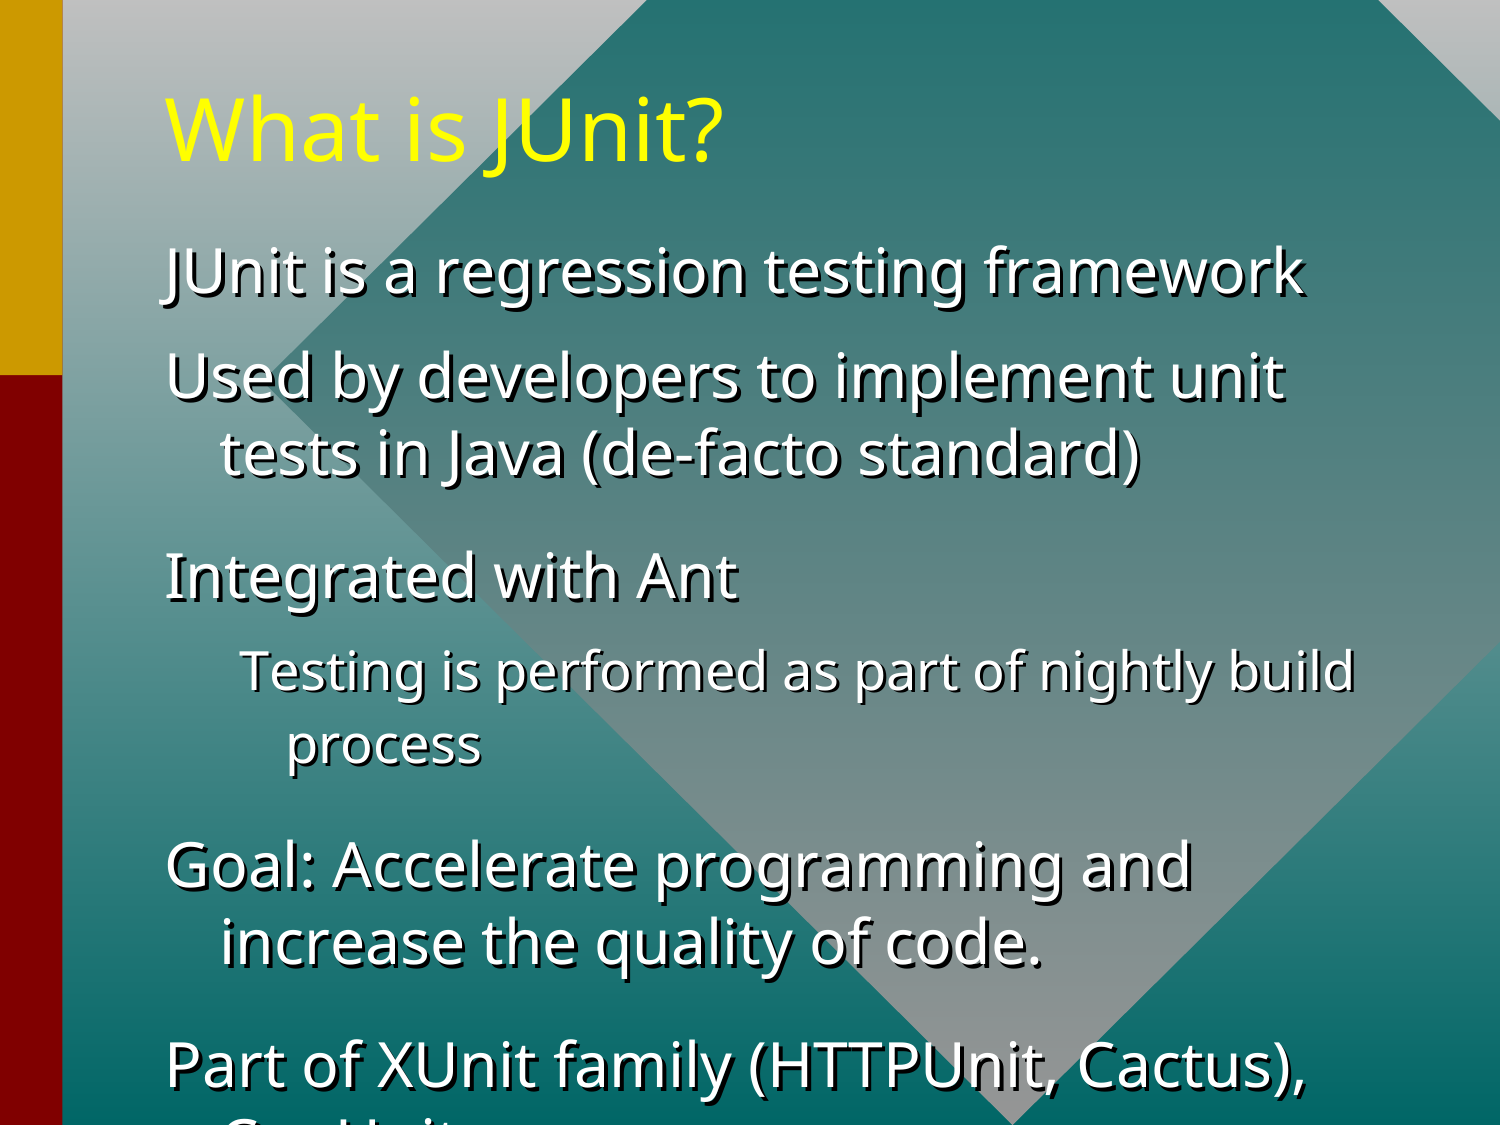

# What is JUnit?
JUnit is a regression testing framework
Used by developers to implement unit tests in Java (de-facto standard)
Integrated with Ant
Testing is performed as part of nightly build process
Goal: Accelerate programming and increase the quality of code.
Part of XUnit family (HTTPUnit, Cactus), CppUnit